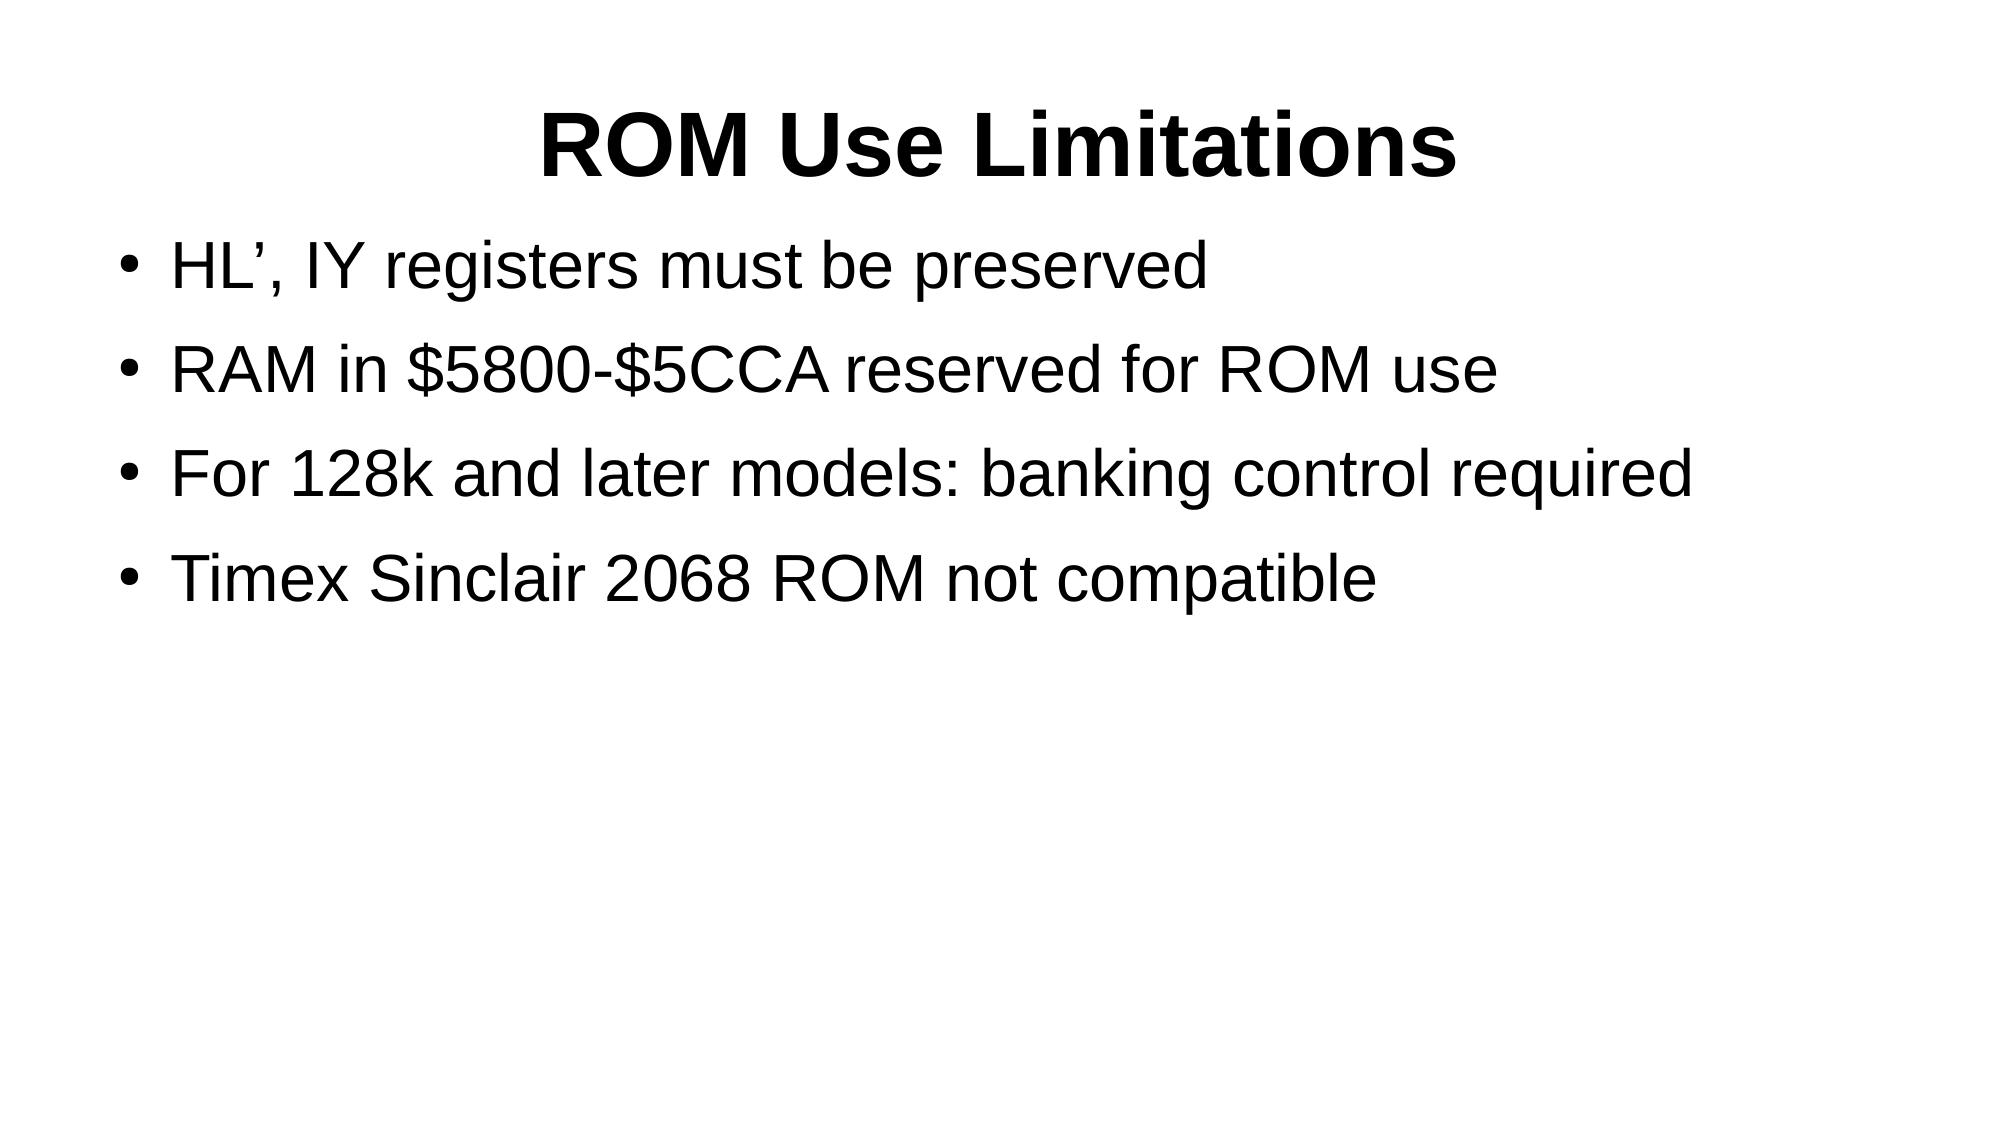

# ROM Use Limitations
HL’, IY registers must be preserved
RAM in $5800-$5CCA reserved for ROM use
For 128k and later models: banking control required
Timex Sinclair 2068 ROM not compatible